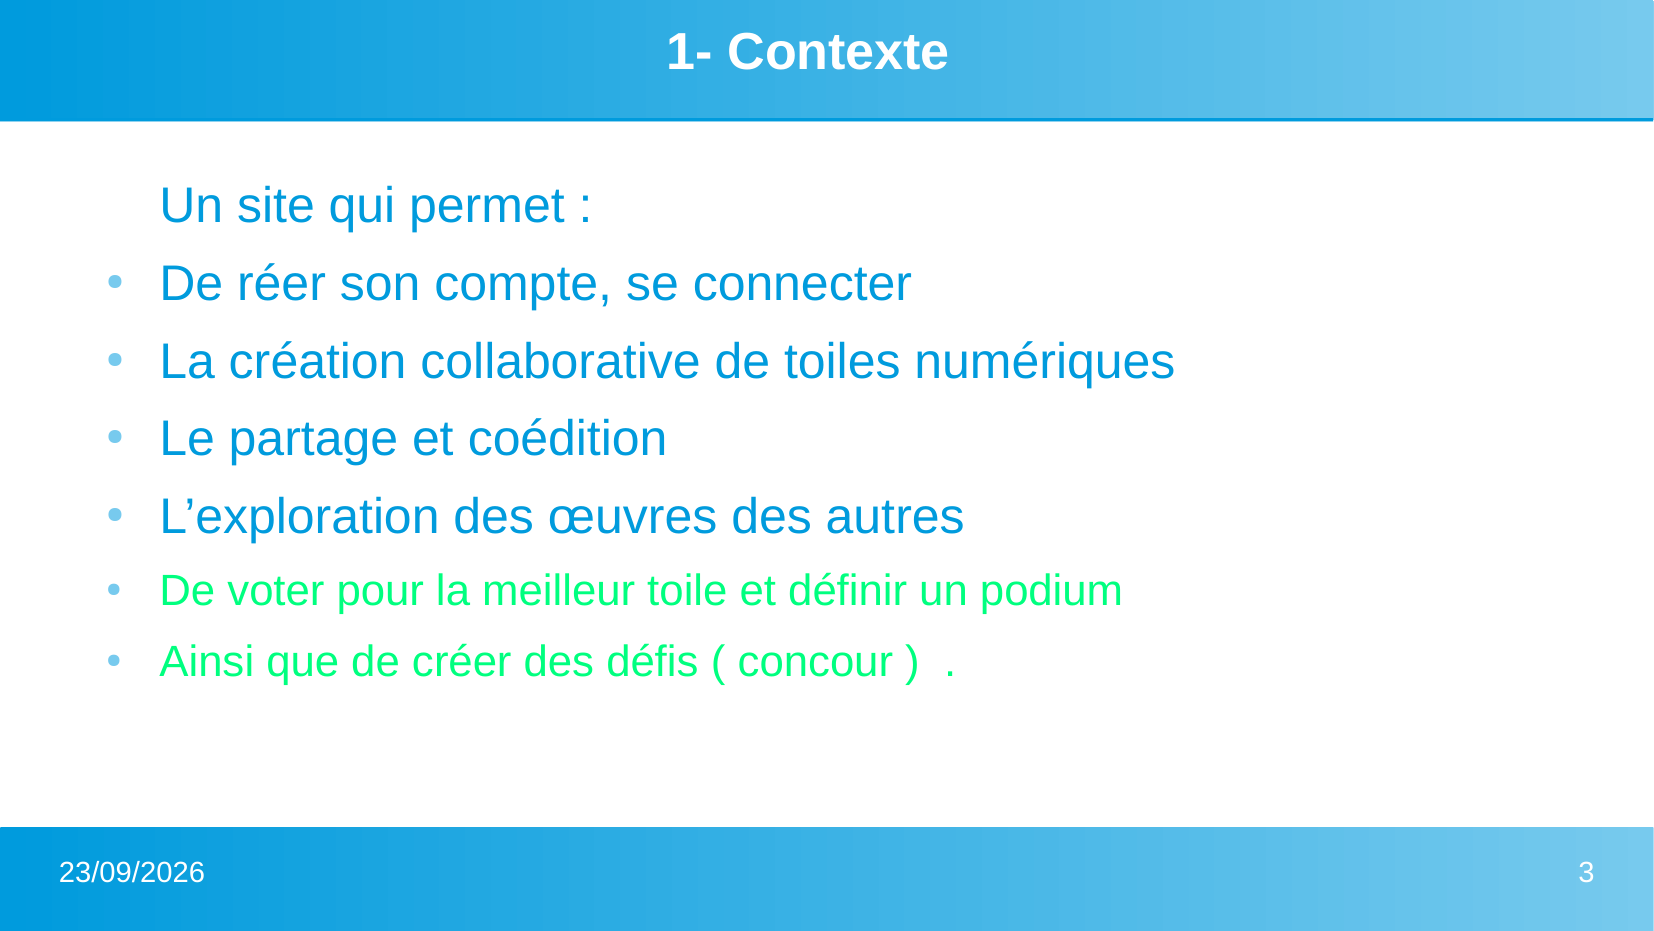

# 1- Contexte
Un site qui permet :
De réer son compte, se connecter
La création collaborative de toiles numériques
Le partage et coédition
L’exploration des œuvres des autres
De voter pour la meilleur toile et définir un podium
Ainsi que de créer des défis ( concour ) .
3